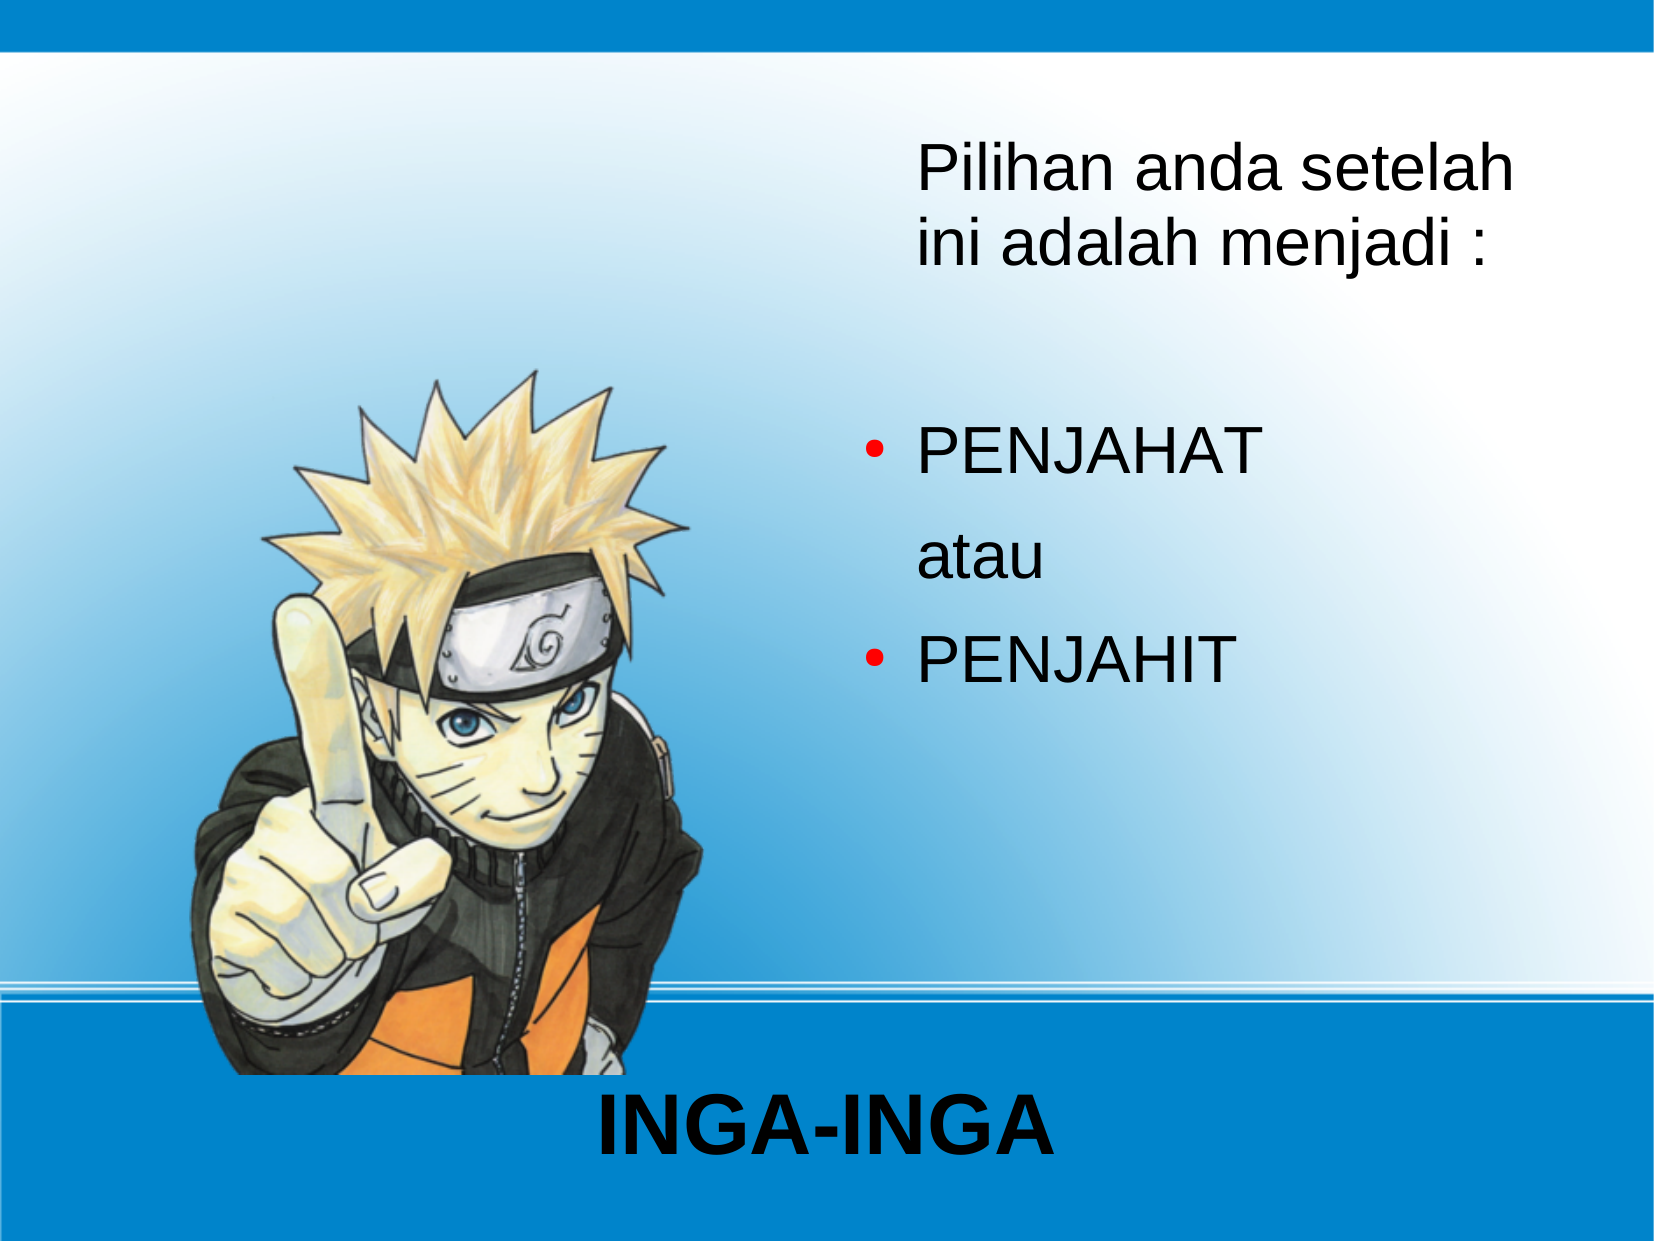

Pilihan anda setelah ini adalah menjadi :
PENJAHAT
atau
PENJAHIT
# INGA-INGA